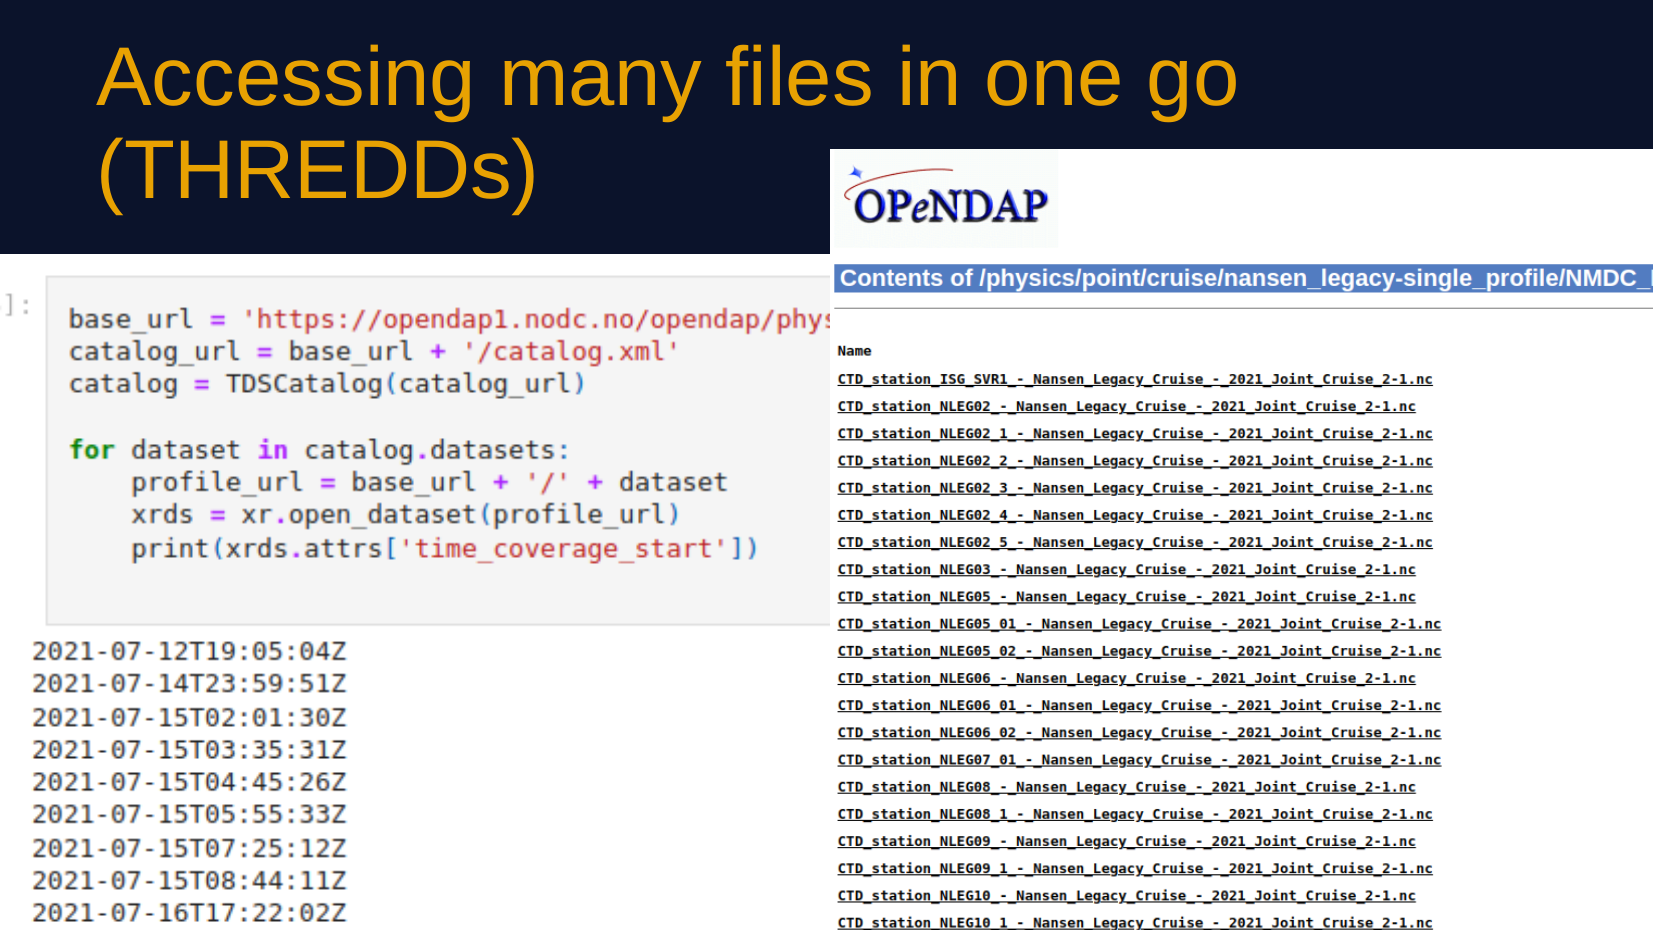

# Accessing many files in one go (THREDDs)